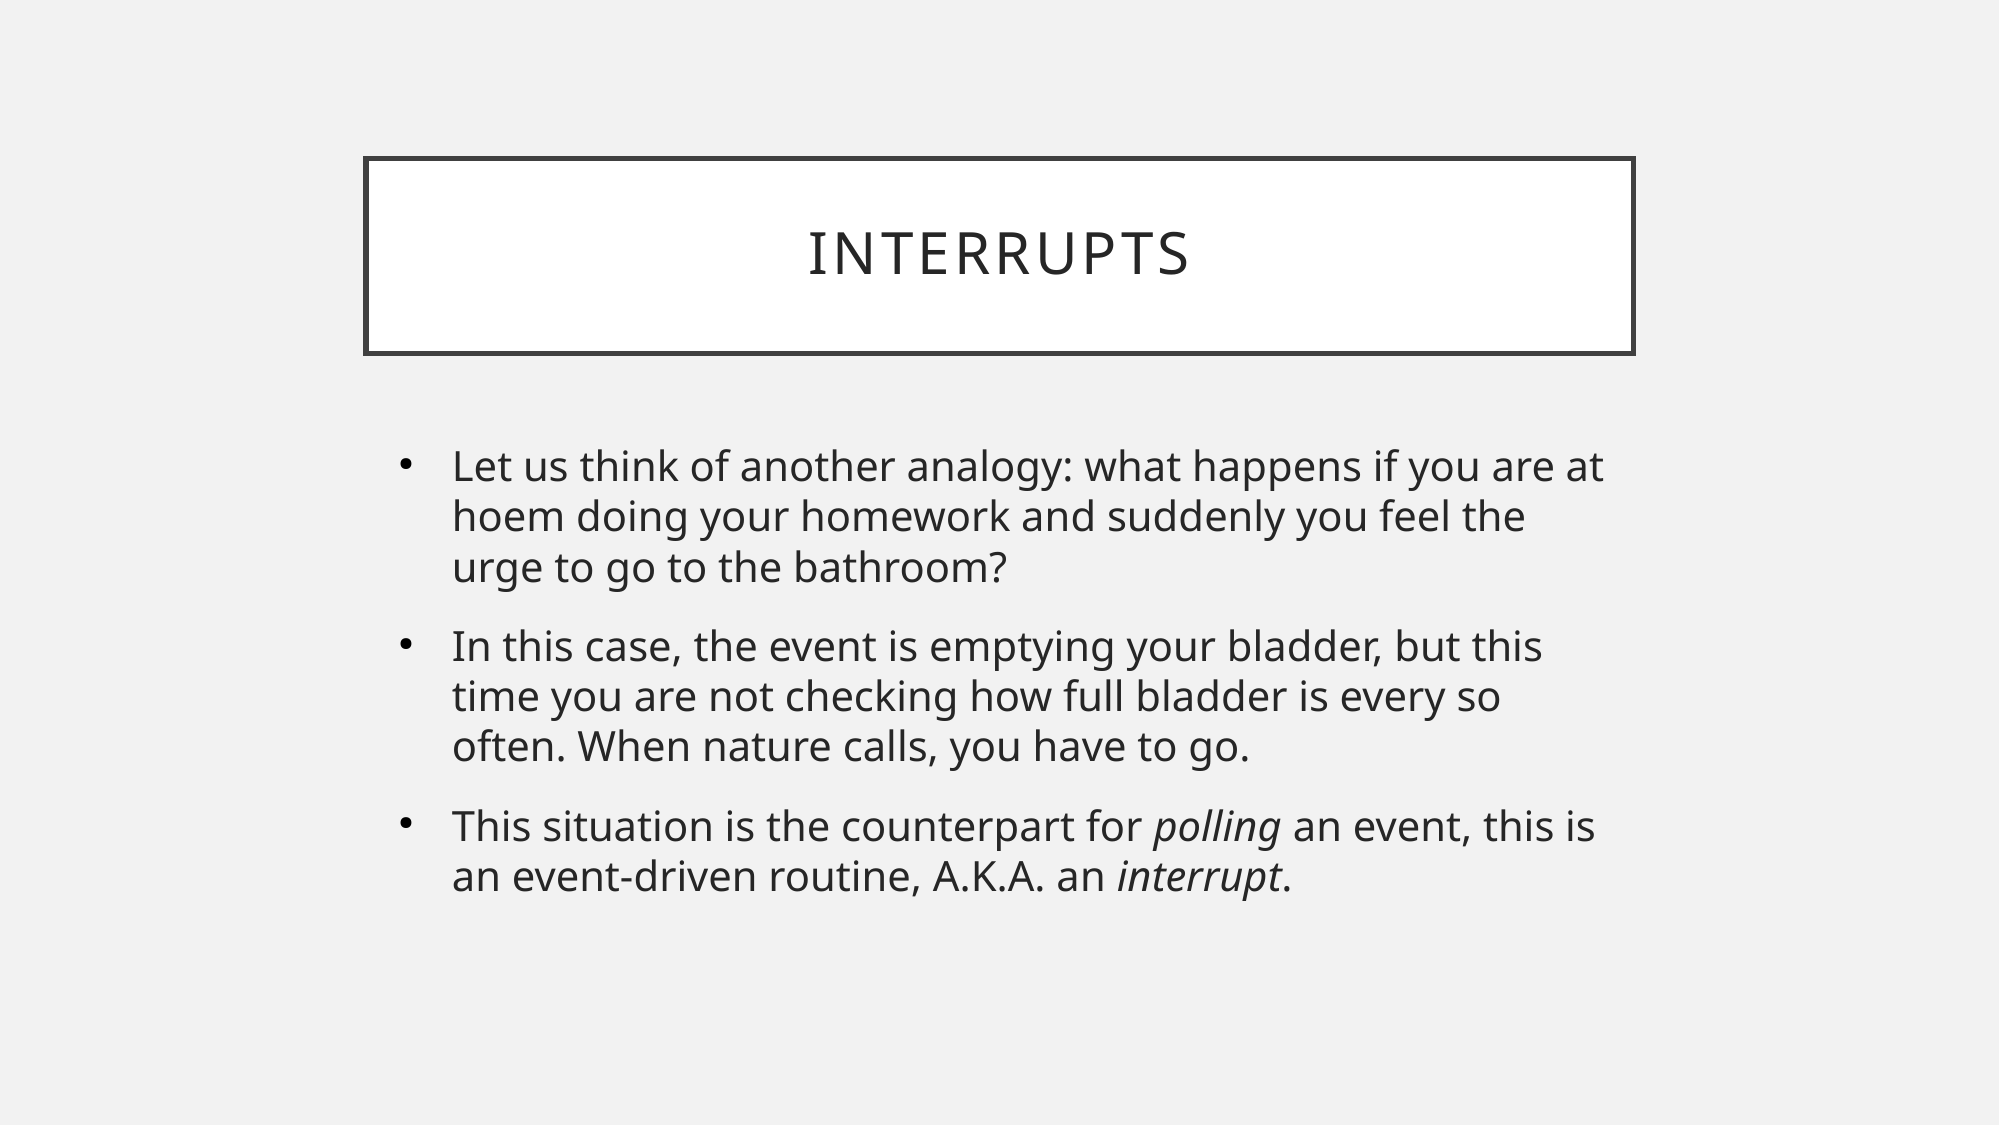

# Interrupts
Let us think of another analogy: what happens if you are at hoem doing your homework and suddenly you feel the urge to go to the bathroom?
In this case, the event is emptying your bladder, but this time you are not checking how full bladder is every so often. When nature calls, you have to go.
This situation is the counterpart for polling an event, this is an event-driven routine, A.K.A. an interrupt.